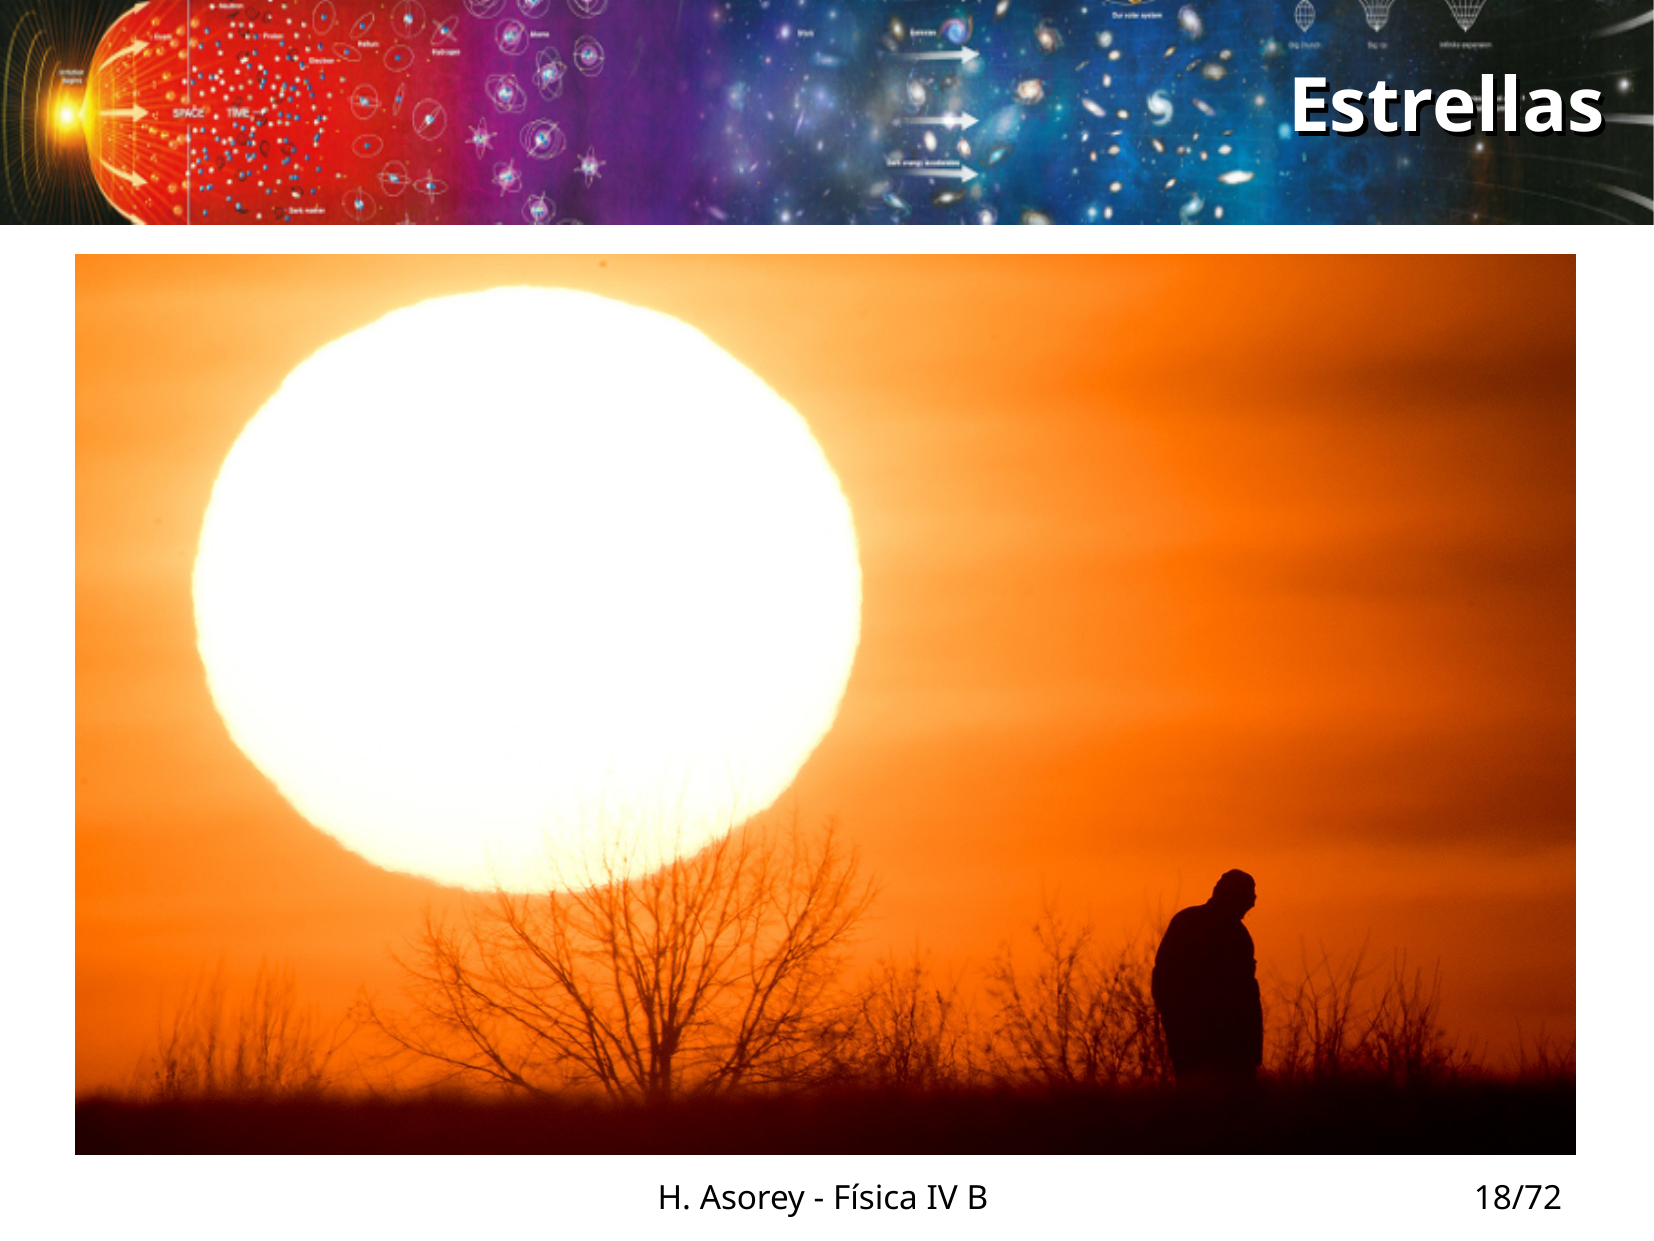

# Estrellas
H. Asorey - Física IV B
18